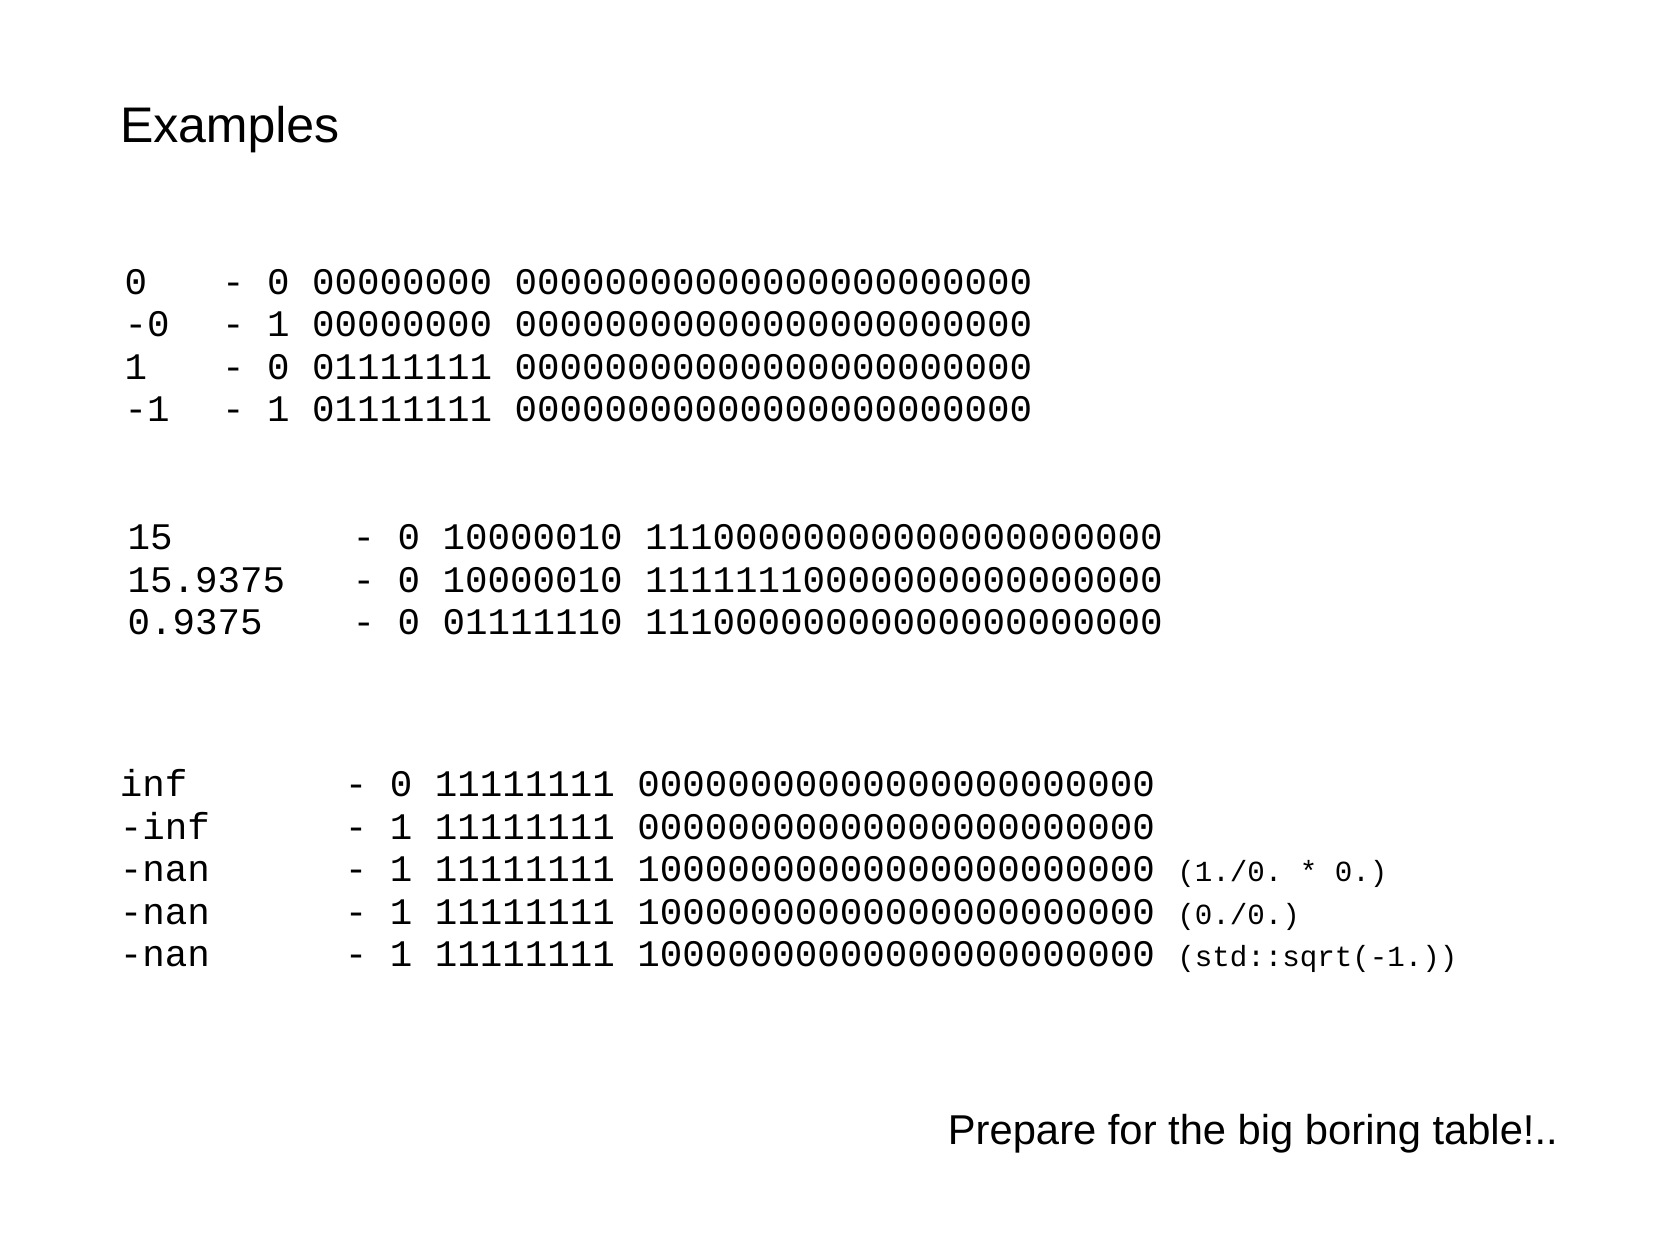

Examples
0	 - 0 00000000 00000000000000000000000
-0	 - 1 00000000 00000000000000000000000
1	 - 0 01111111 00000000000000000000000
-1	 - 1 01111111 00000000000000000000000
15			- 0 10000010 11100000000000000000000
15.9375	- 0 10000010 11111110000000000000000
0.9375	 	- 0 01111110 11100000000000000000000
inf	 		- 0 11111111 00000000000000000000000
-inf		- 1 11111111 00000000000000000000000
-nan	 	- 1 11111111 10000000000000000000000 (1./0. * 0.)
-nan	 	- 1 11111111 10000000000000000000000 (0./0.)
-nan	 	- 1 11111111 10000000000000000000000 (std::sqrt(-1.))
Prepare for the big boring table!..